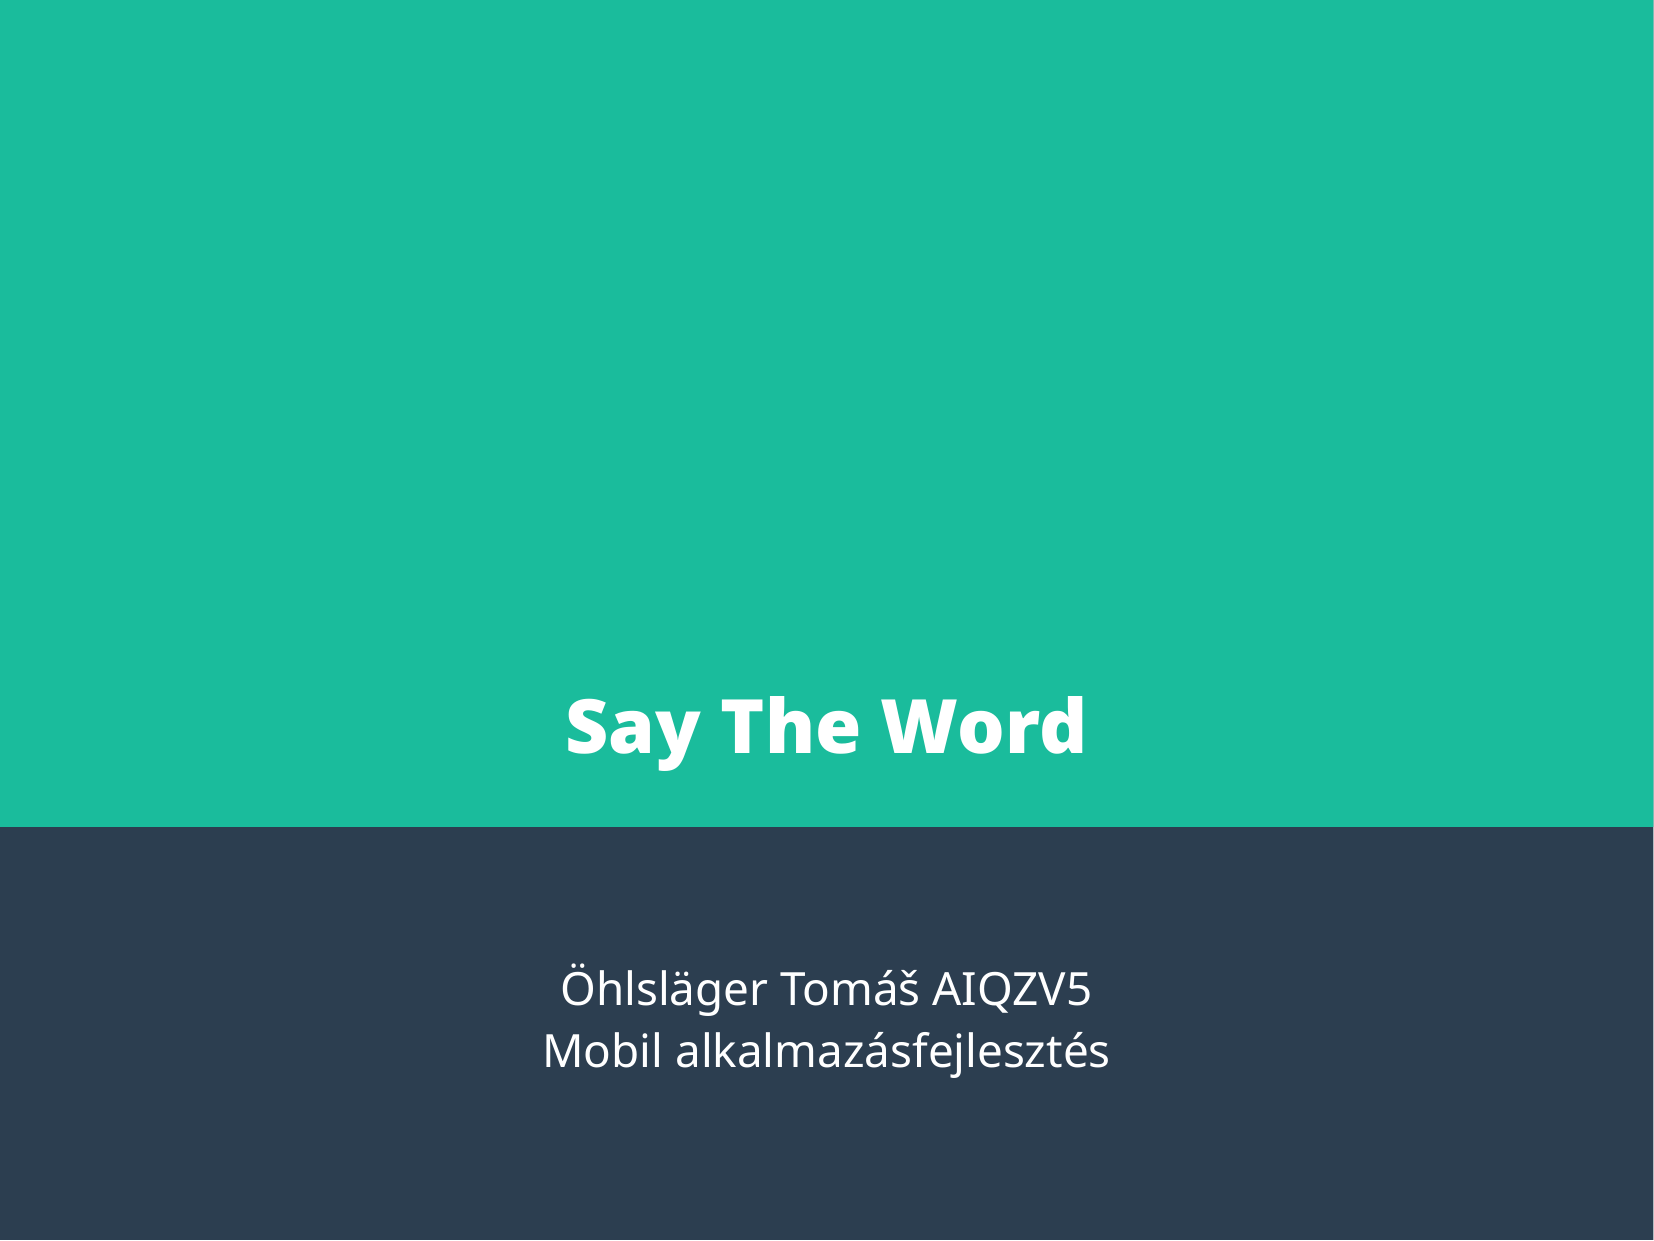

# Say The Word
Öhlsläger Tomáš AIQZV5
Mobil alkalmazásfejlesztés